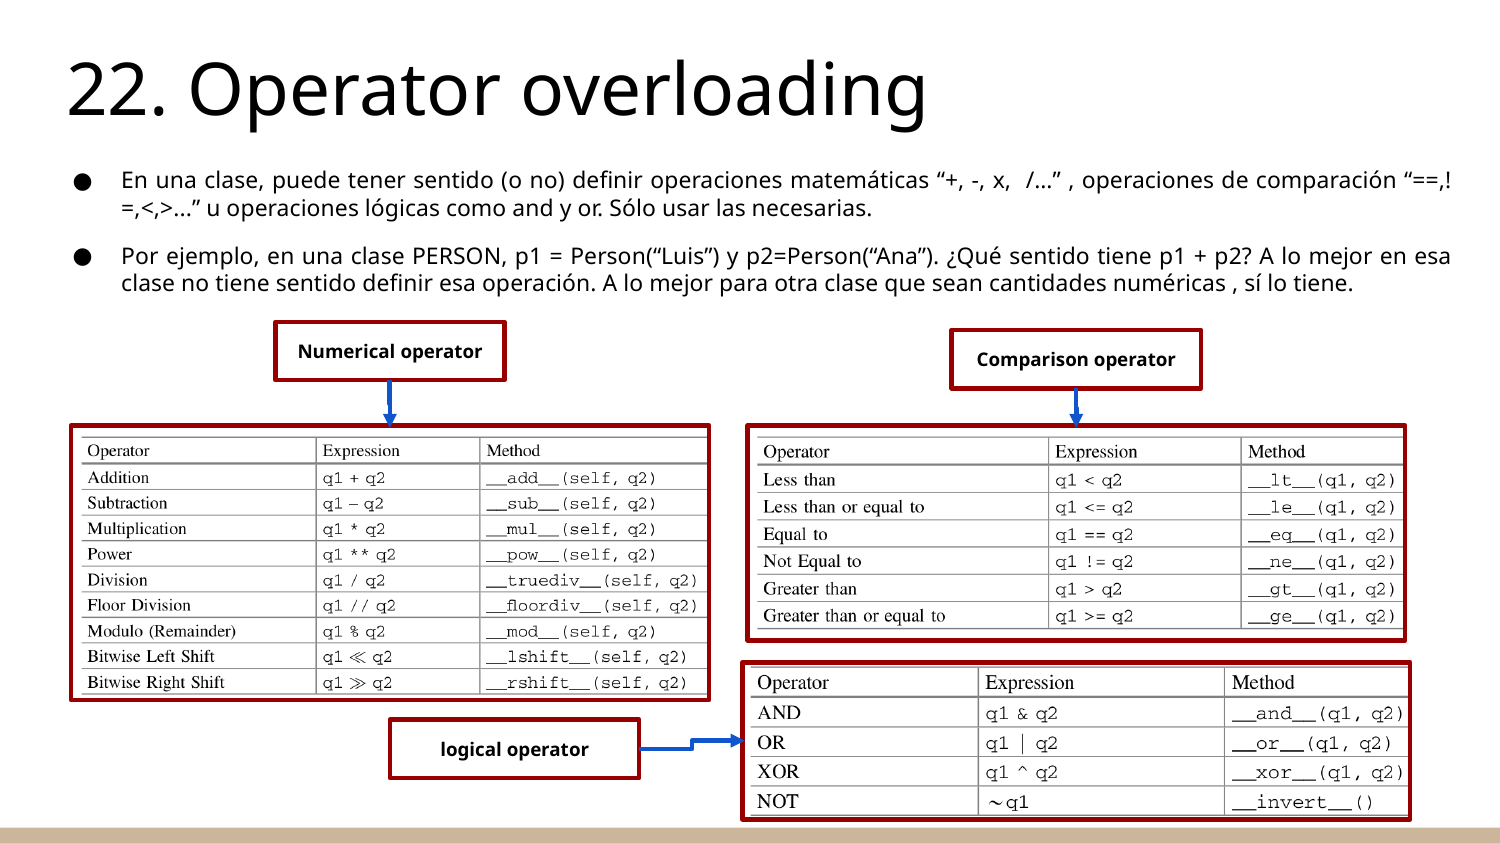

# 22. Operator overloading
En una clase, puede tener sentido (o no) definir operaciones matemáticas “+, -, x, /…” , operaciones de comparación “==,!=,<,>...” u operaciones lógicas como and y or. Sólo usar las necesarias.
Por ejemplo, en una clase PERSON, p1 = Person(“Luis”) y p2=Person(“Ana”). ¿Qué sentido tiene p1 + p2? A lo mejor en esa clase no tiene sentido definir esa operación. A lo mejor para otra clase que sean cantidades numéricas , sí lo tiene.
Numerical operator
Comparison operator
logical operator